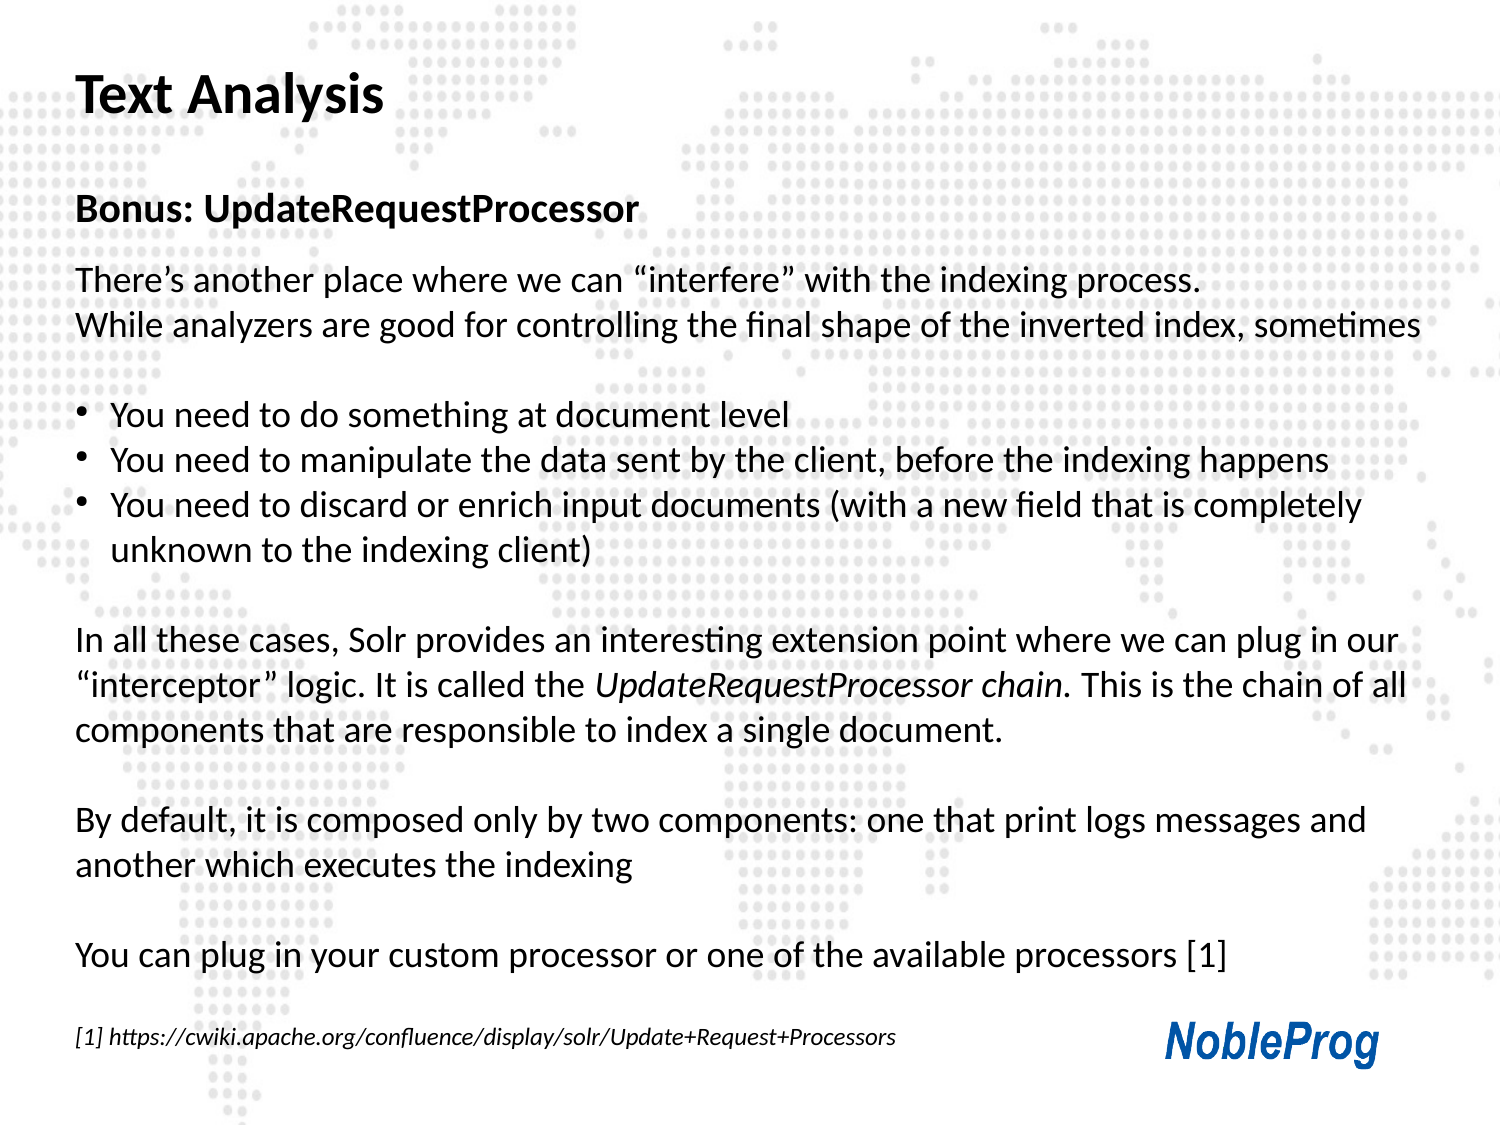

Text Analysis
Bonus: UpdateRequestProcessor
There’s another place where we can “interfere” with the indexing process.
While analyzers are good for controlling the final shape of the inverted index, sometimes
You need to do something at document level
You need to manipulate the data sent by the client, before the indexing happens
You need to discard or enrich input documents (with a new field that is completely unknown to the indexing client)
In all these cases, Solr provides an interesting extension point where we can plug in our “interceptor” logic. It is called the UpdateRequestProcessor chain. This is the chain of all components that are responsible to index a single document.
By default, it is composed only by two components: one that print logs messages and another which executes the indexing
You can plug in your custom processor or one of the available processors [1]
[1] https://cwiki.apache.org/confluence/display/solr/Update+Request+Processors